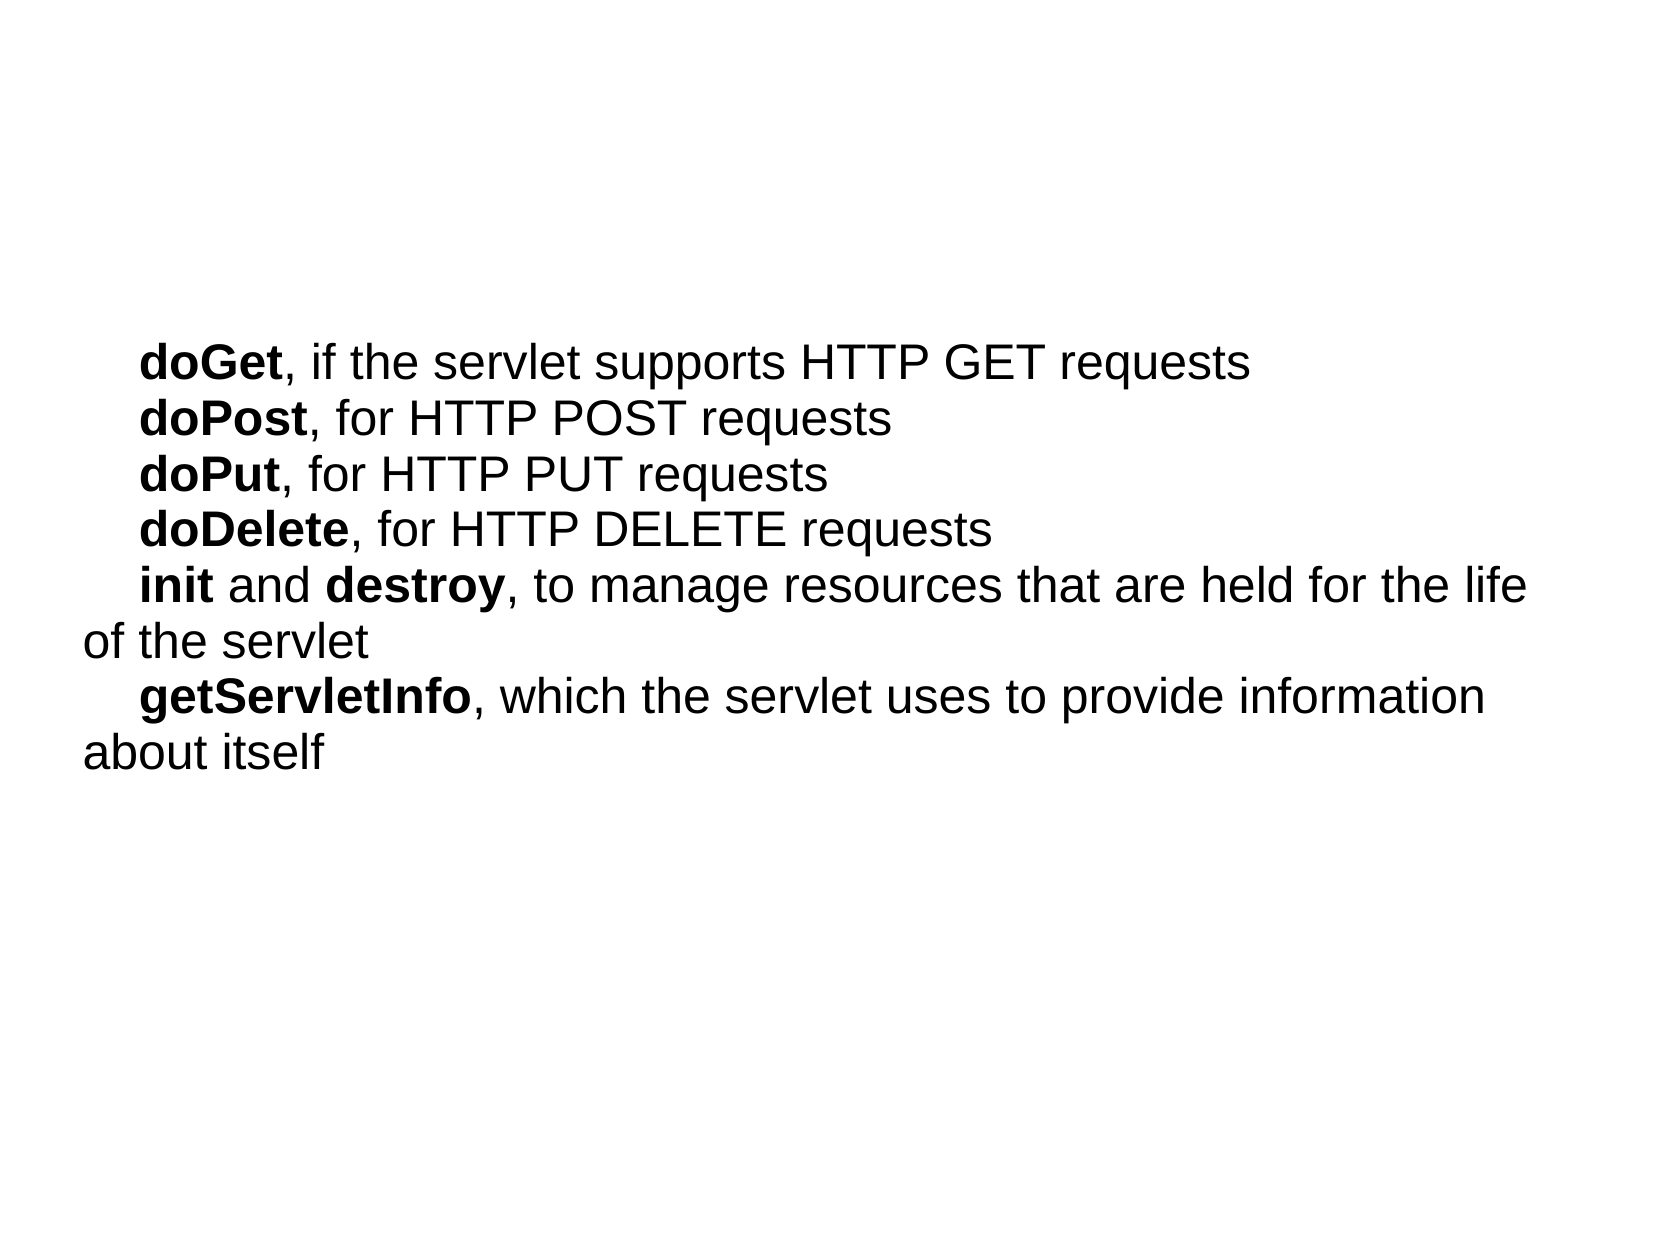

# doGet, if the servlet supports HTTP GET requests
 doPost, for HTTP POST requests
 doPut, for HTTP PUT requests
 doDelete, for HTTP DELETE requests
 init and destroy, to manage resources that are held for the life of the servlet
 getServletInfo, which the servlet uses to provide information about itself